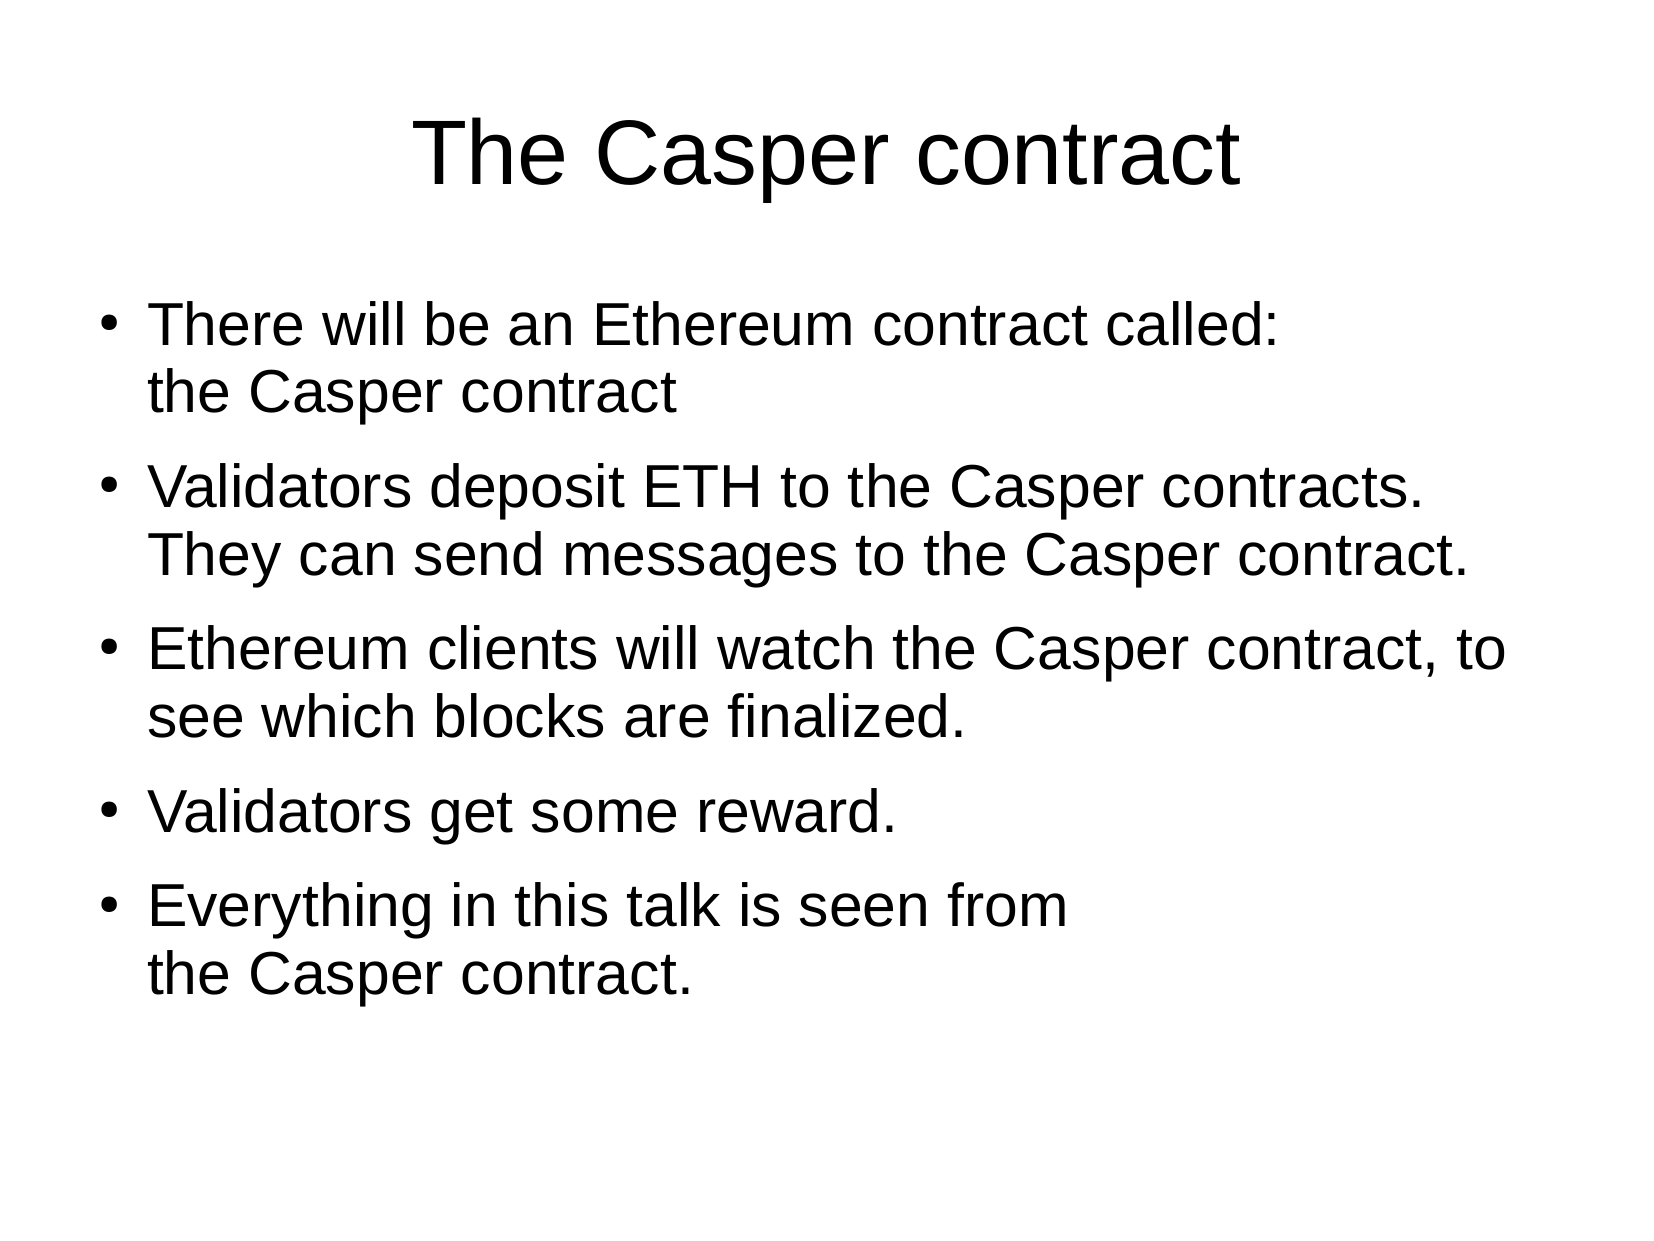

# The Casper contract
There will be an Ethereum contract called:
the Casper contract
Validators deposit ETH to the Casper contracts. They can send messages to the Casper contract.
Ethereum clients will watch the Casper contract, to see which blocks are finalized.
Validators get some reward.
Everything in this talk is seen from
the Casper contract.